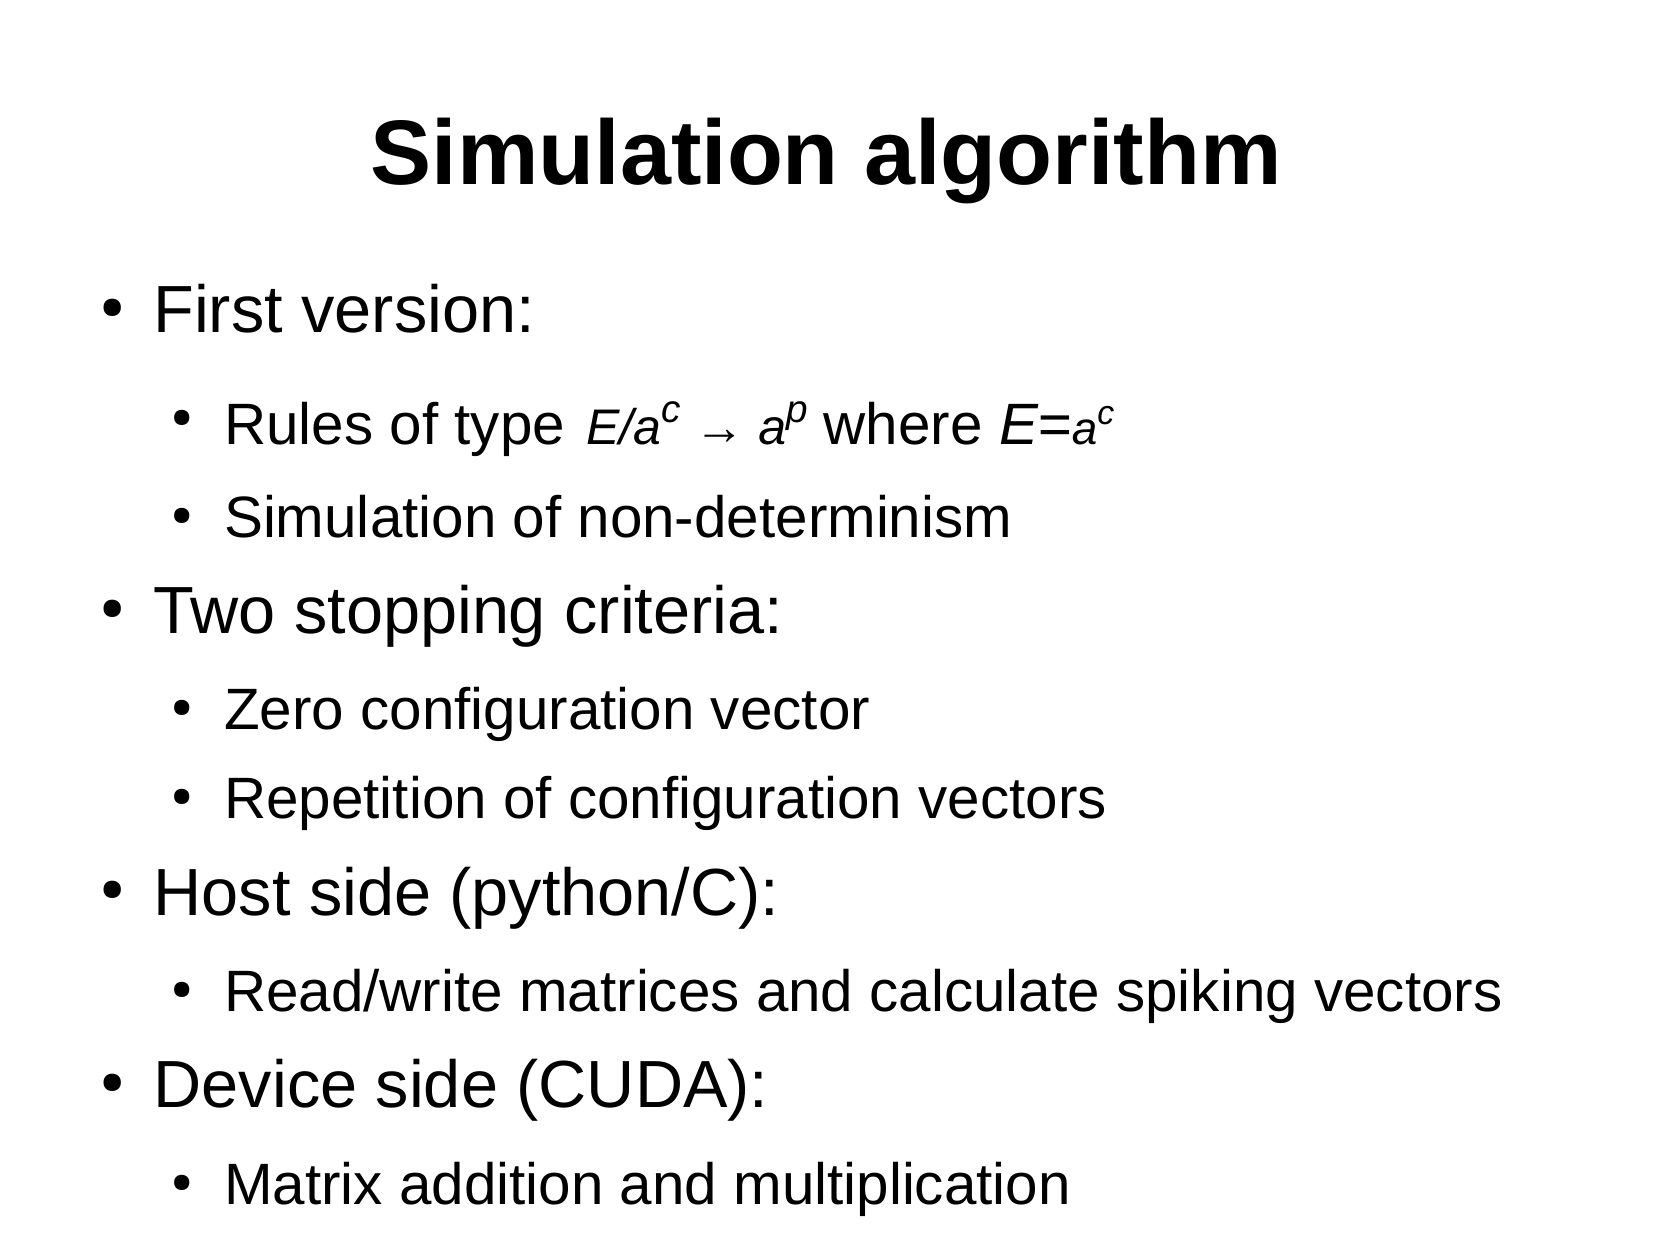

# Simulation algorithm
First version:
Rules of type E/ac → ap where E=ac
Simulation of non-determinism
Two stopping criteria:
Zero configuration vector
Repetition of configuration vectors
Host side (python/C):
Read/write matrices and calculate spiking vectors
Device side (CUDA):
Matrix addition and multiplication